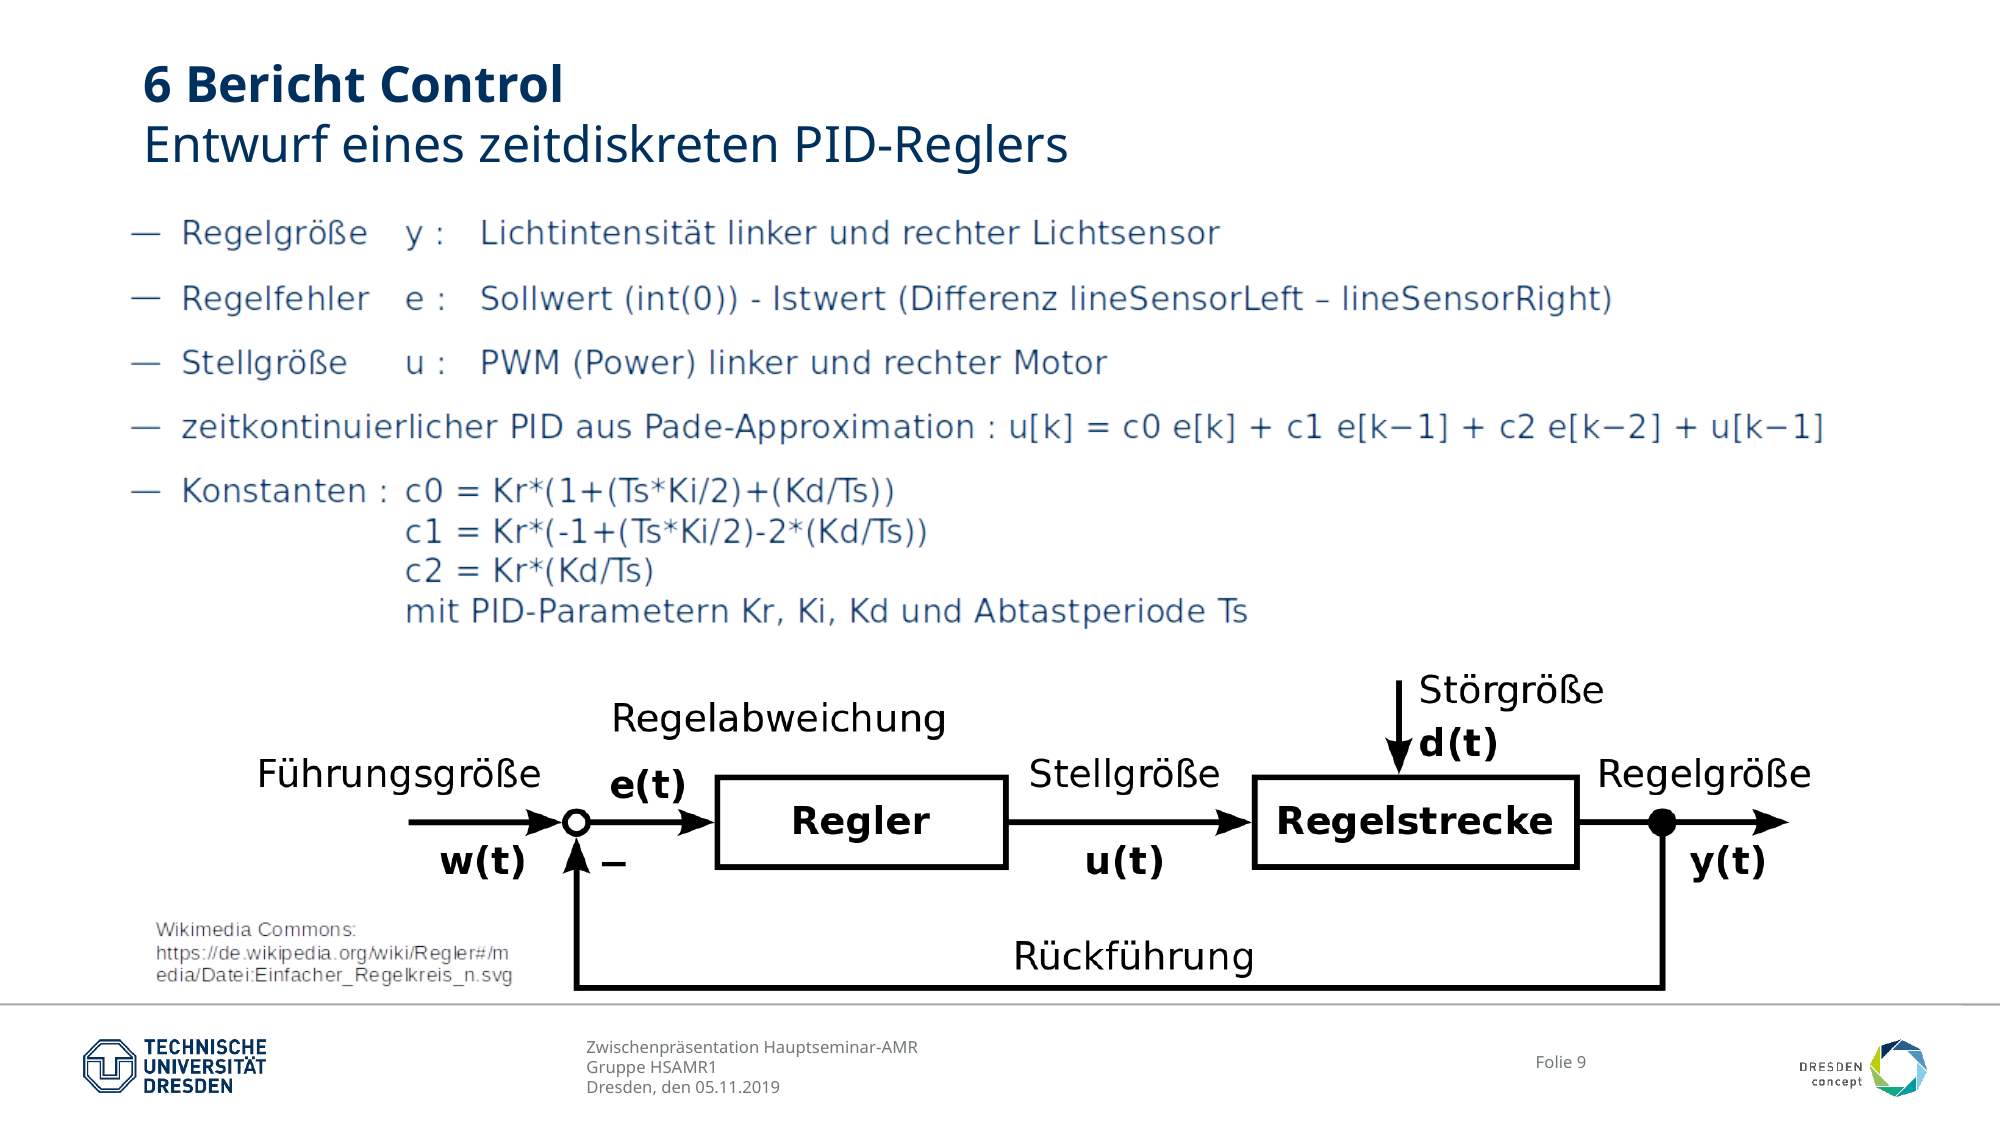

# 6 Bericht Control Entwurf eines zeitdiskreten PID-Reglers